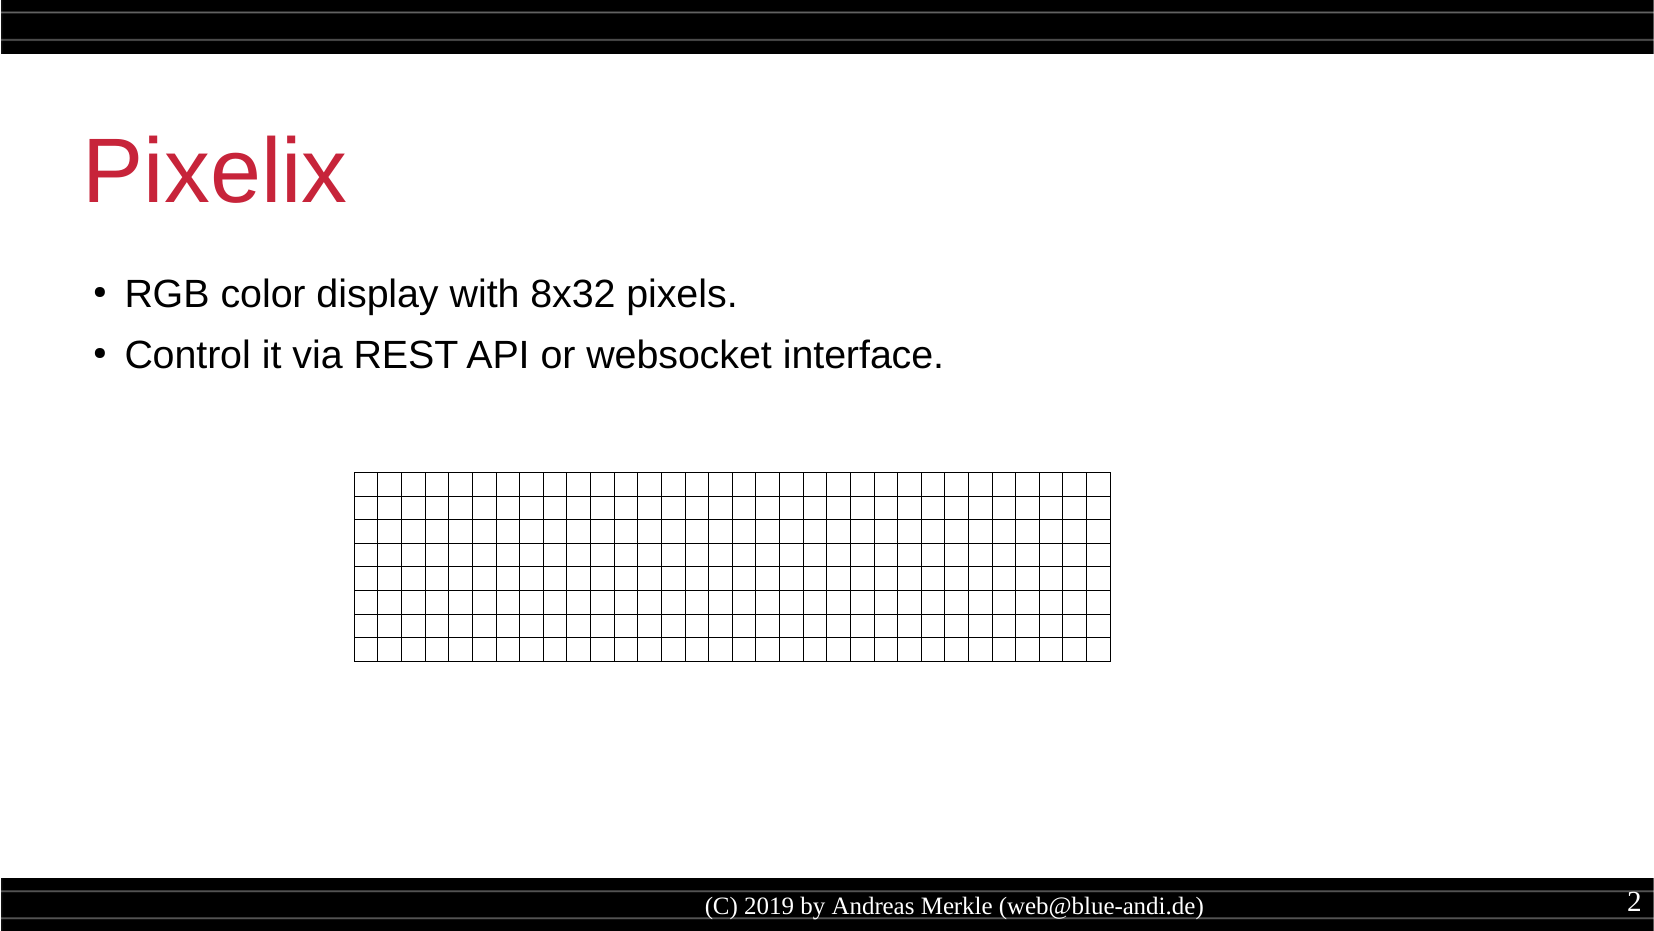

# Pixelix
RGB color display with 8x32 pixels.
Control it via REST API or websocket interface.